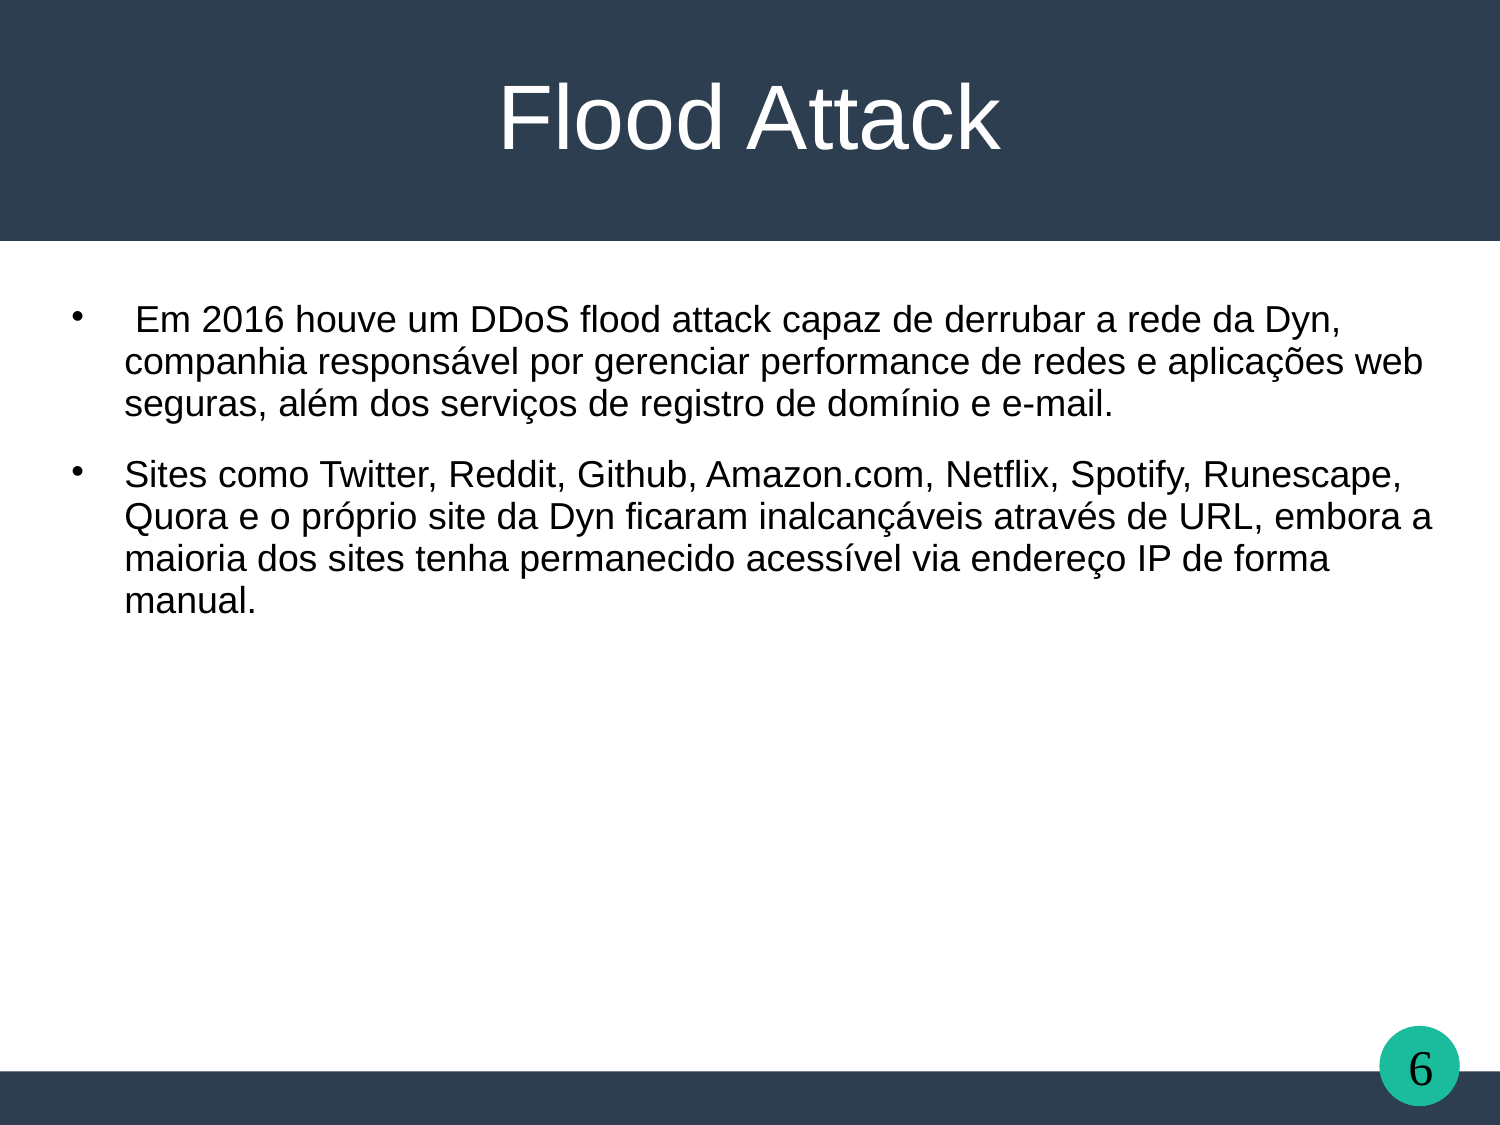

# Flood Attack
 Em 2016 houve um DDoS flood attack capaz de derrubar a rede da Dyn, companhia responsável por gerenciar performance de redes e aplicações web seguras, além dos serviços de registro de domínio e e-mail.
Sites como Twitter, Reddit, Github, Amazon.com, Netflix, Spotify, Runescape, Quora e o próprio site da Dyn ficaram inalcançáveis através de URL, embora a maioria dos sites tenha permanecido acessível via endereço IP de forma manual.